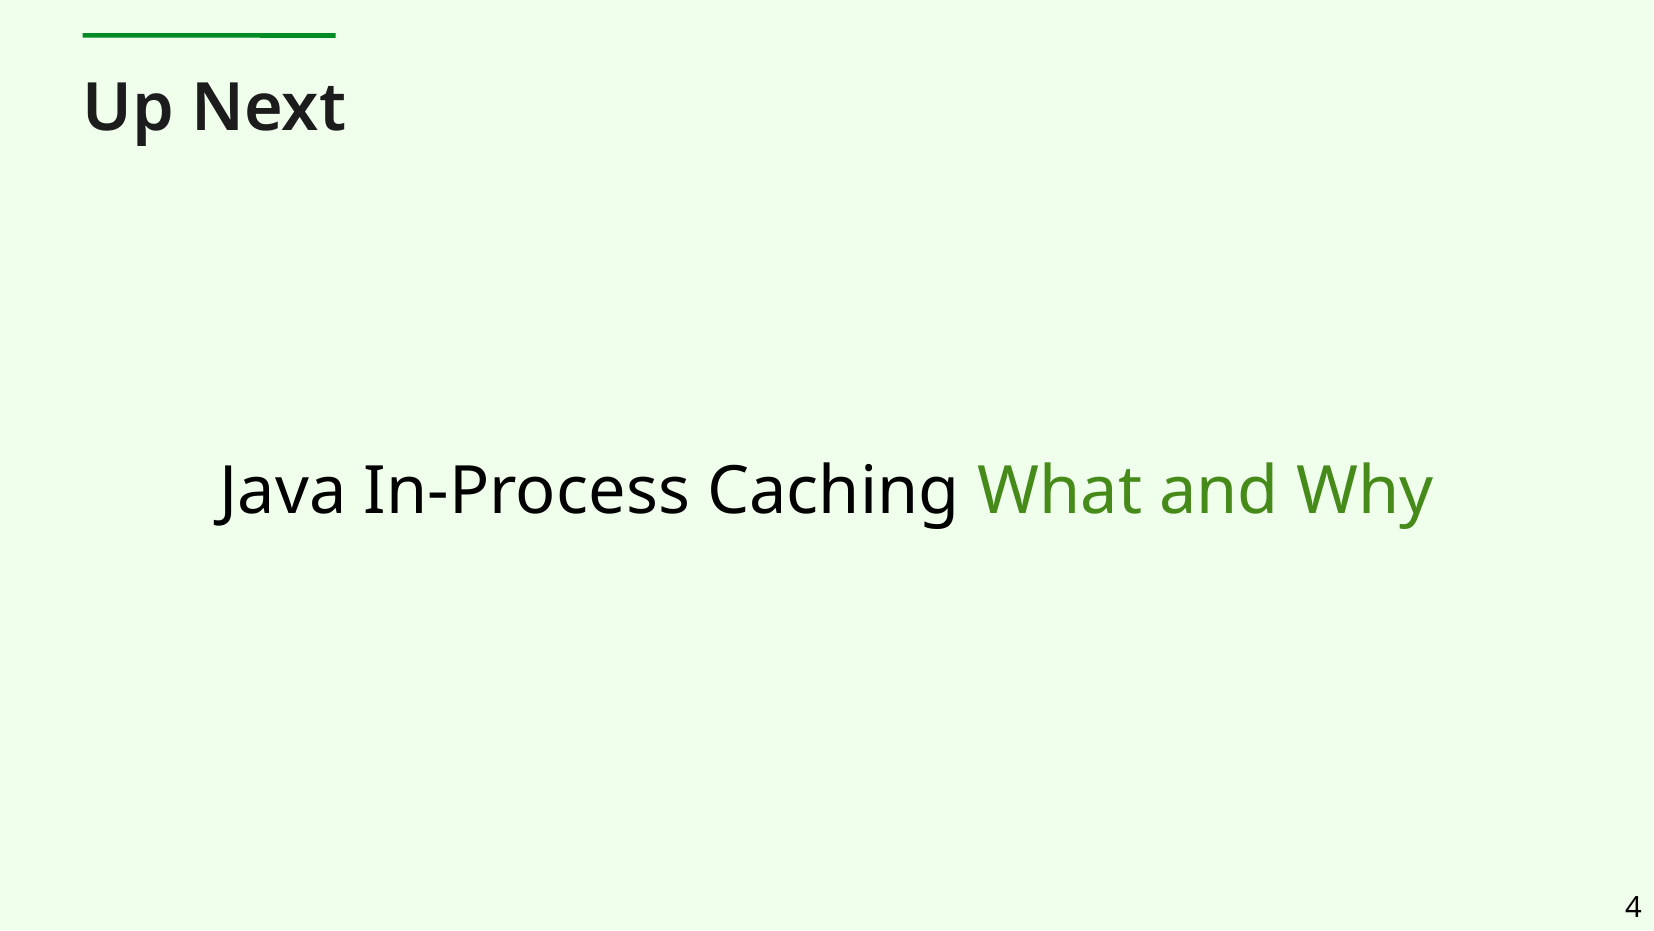

# Up Next
Java In-Process Caching What and Why
4